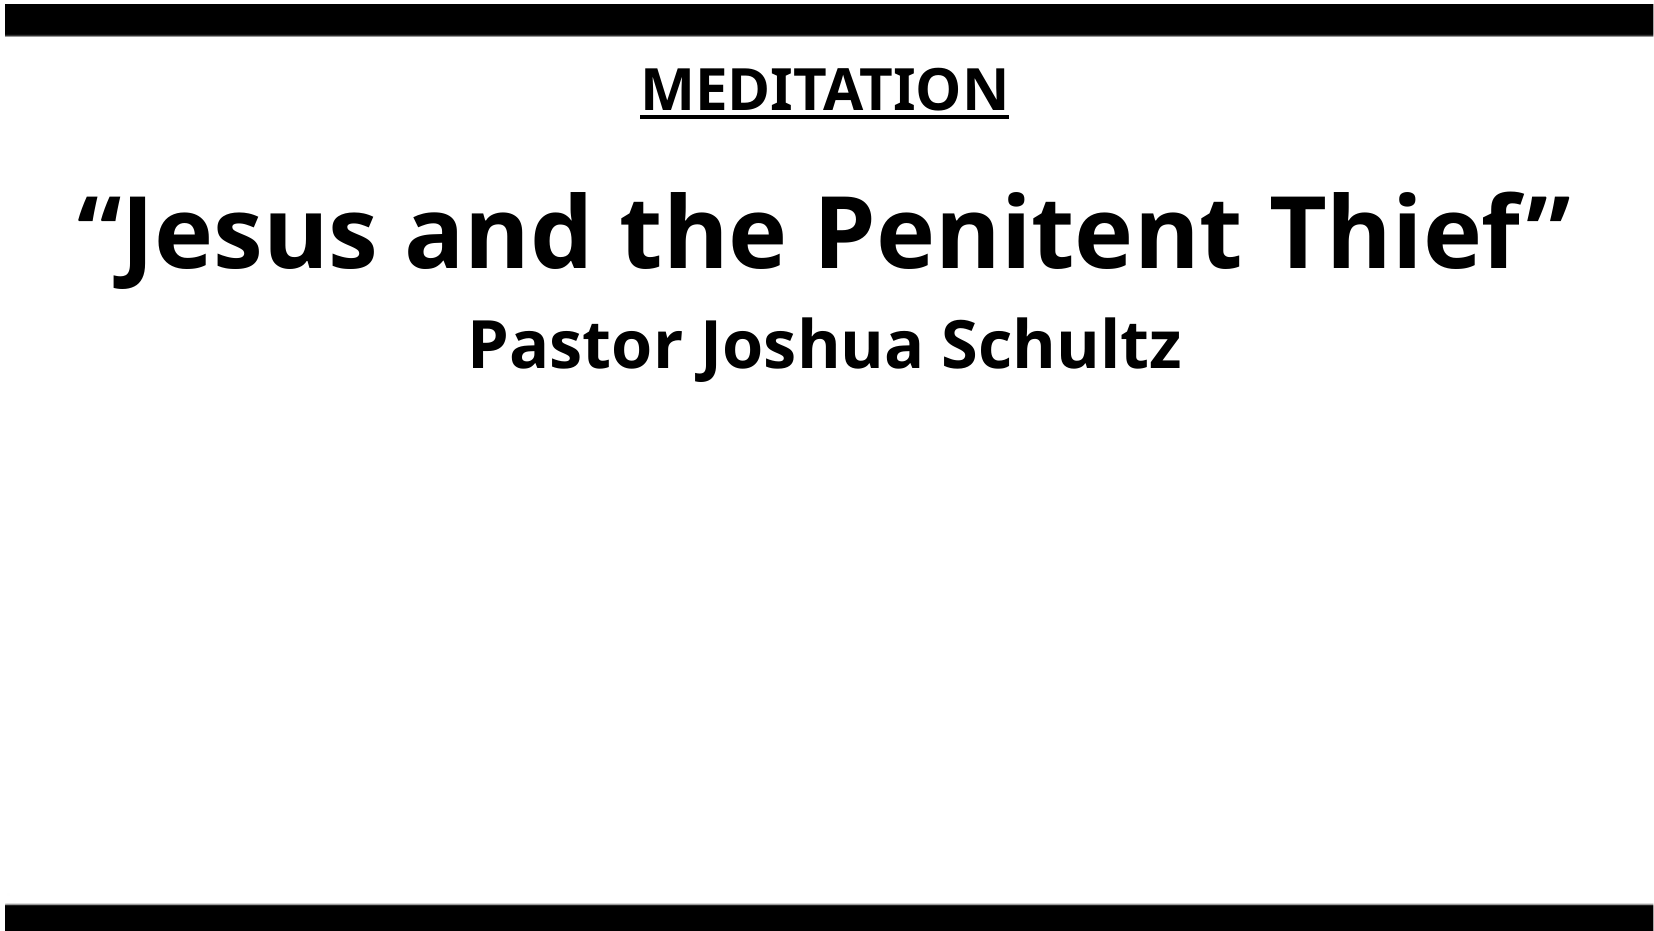

MEDITATION
“Jesus and the Penitent Thief”
Pastor Joshua Schultz